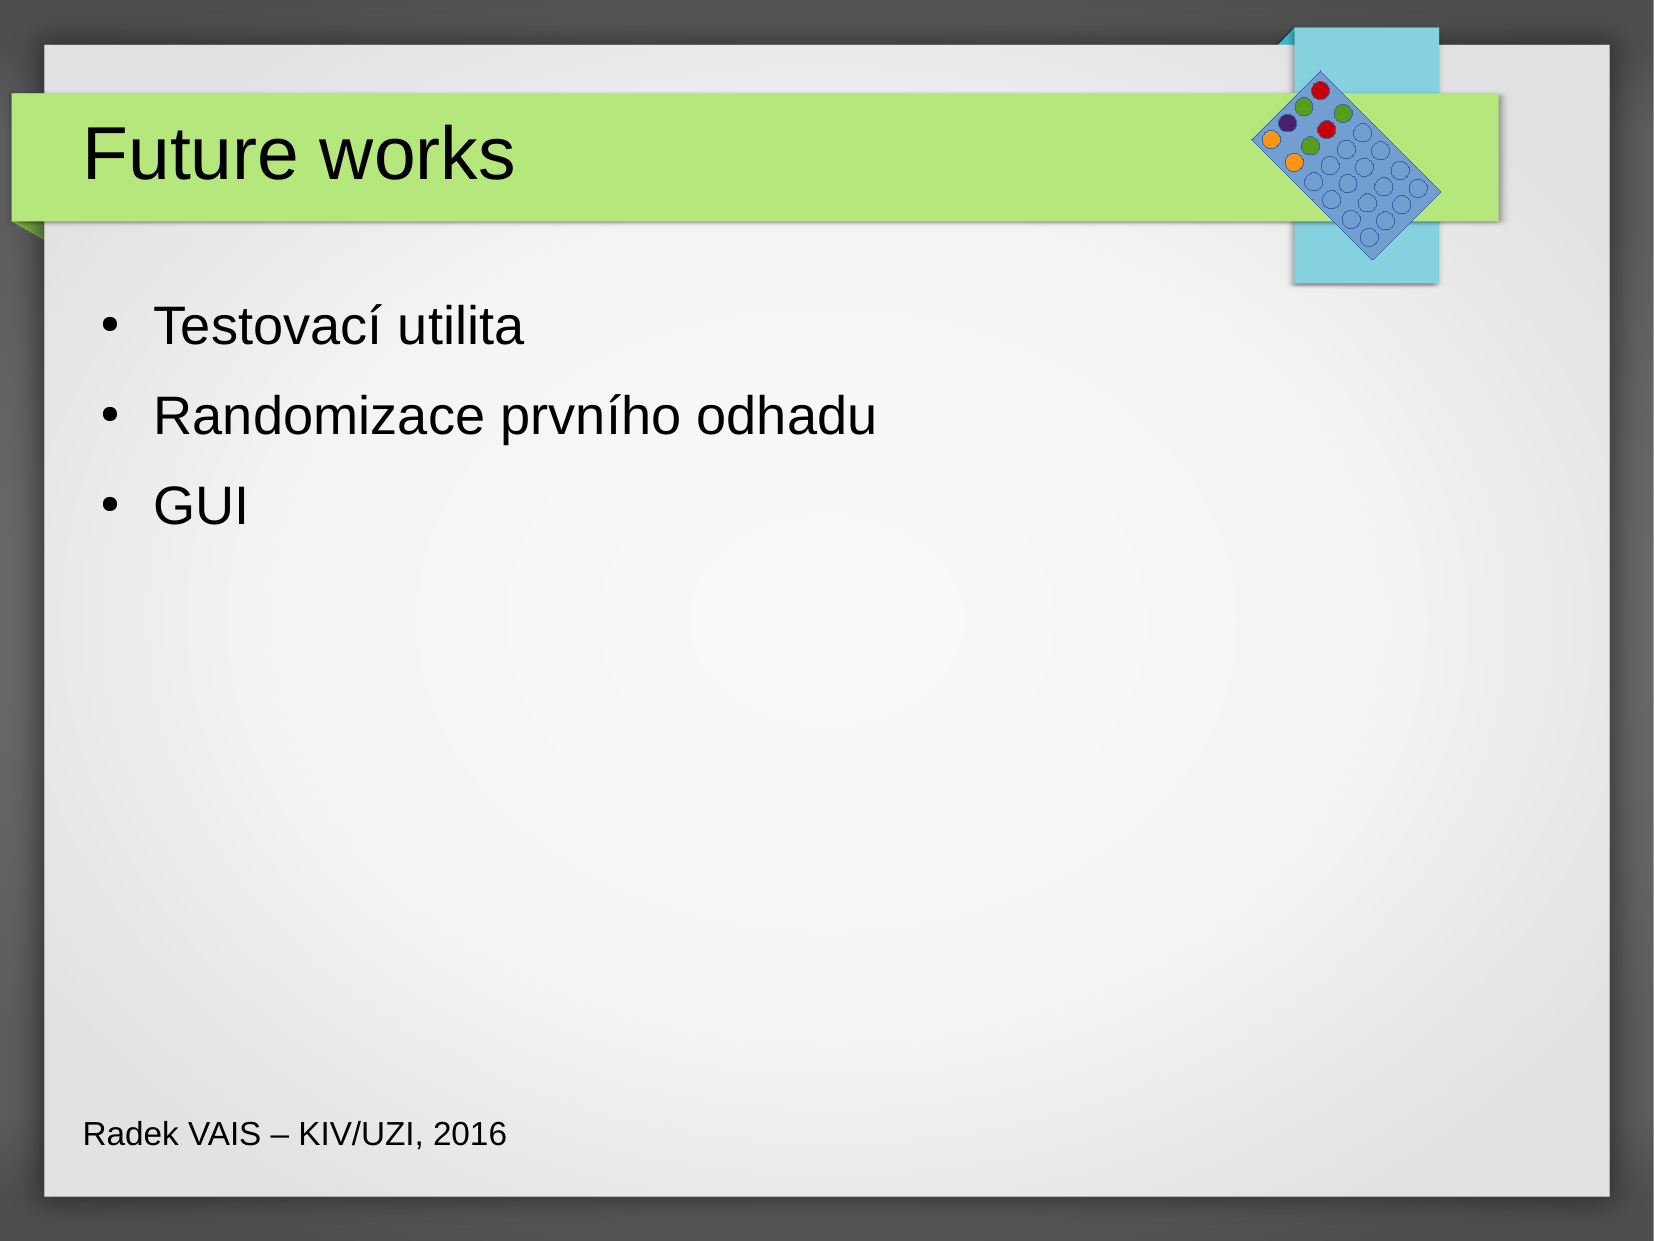

# Future works
Testovací utilita
Randomizace prvního odhadu
GUI
Radek VAIS – KIV/UZI, 2016